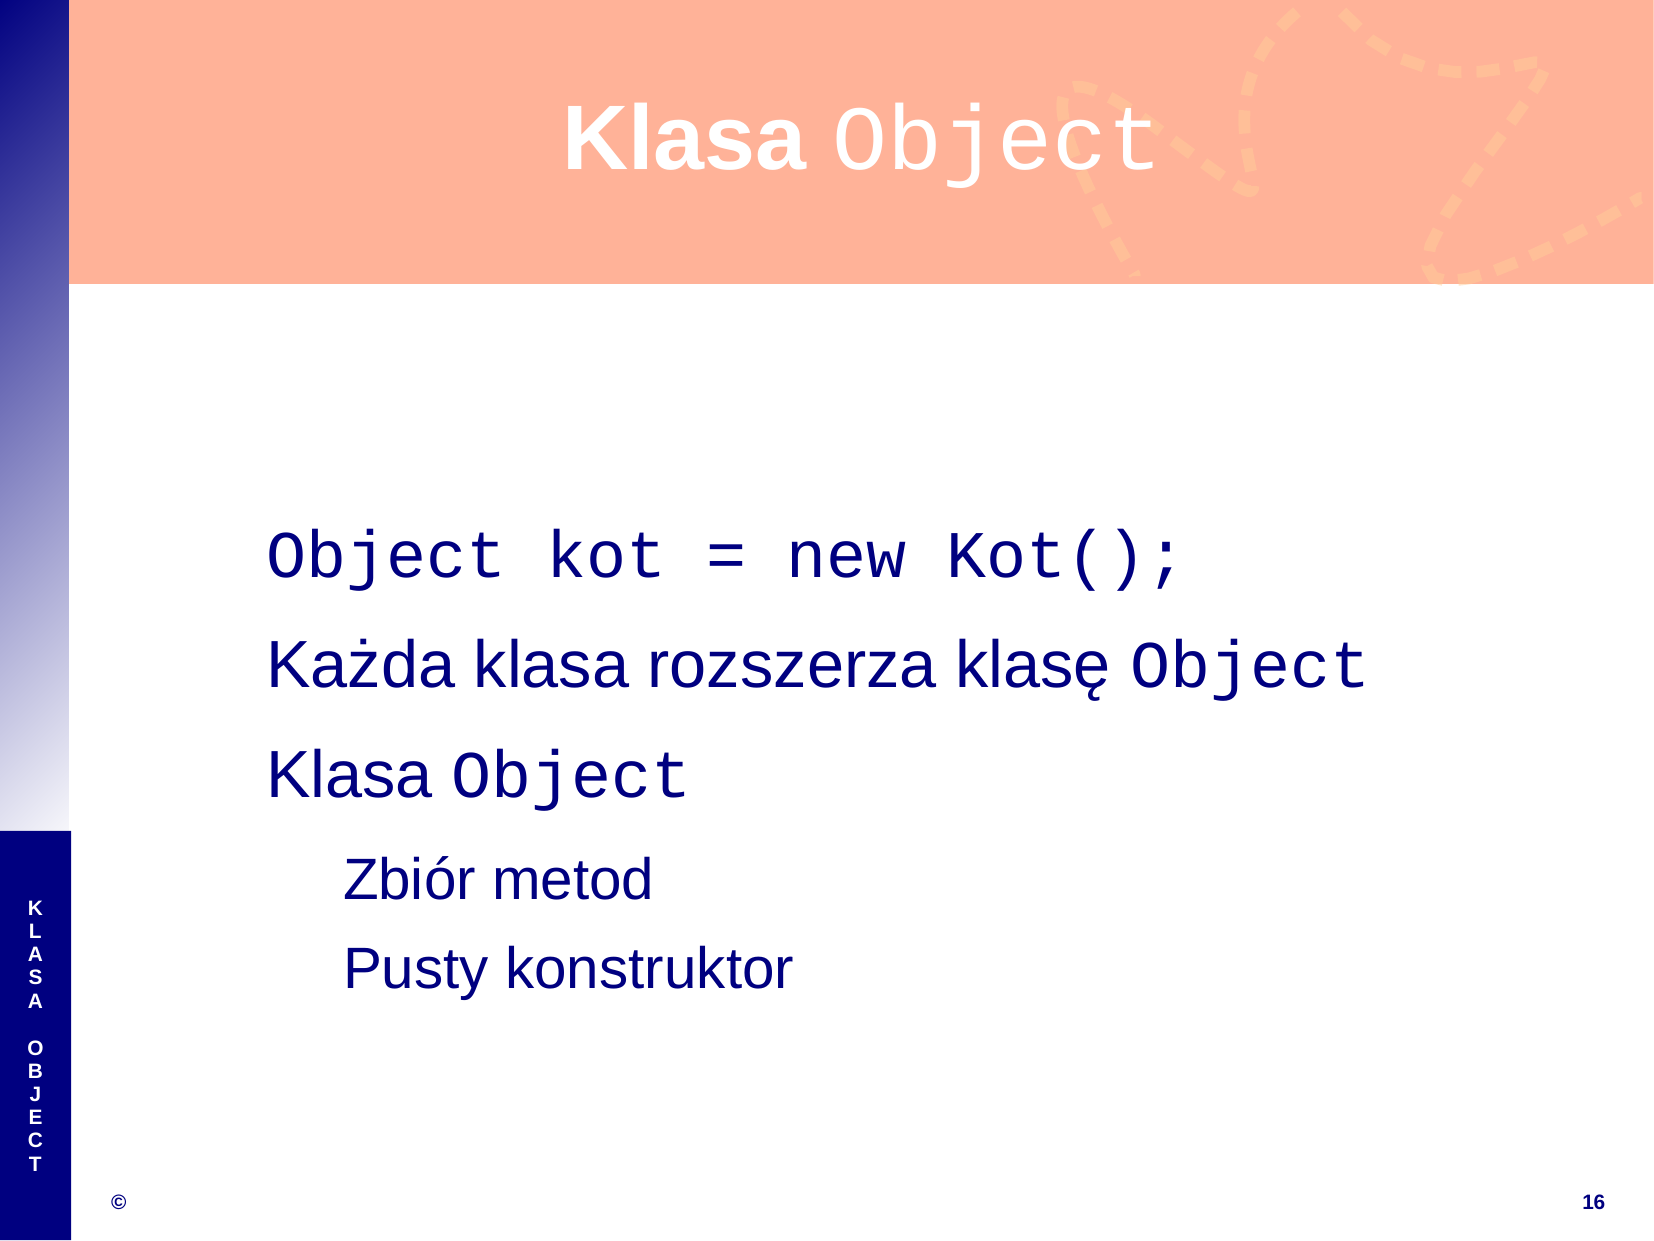

# Klasa Object
Object kot = new Kot();
Każda klasa rozszerza klasę Object
Klasa Object
Zbiór metod
Pusty konstruktor
K
L
A
S
A
O
B
J
E
C
T